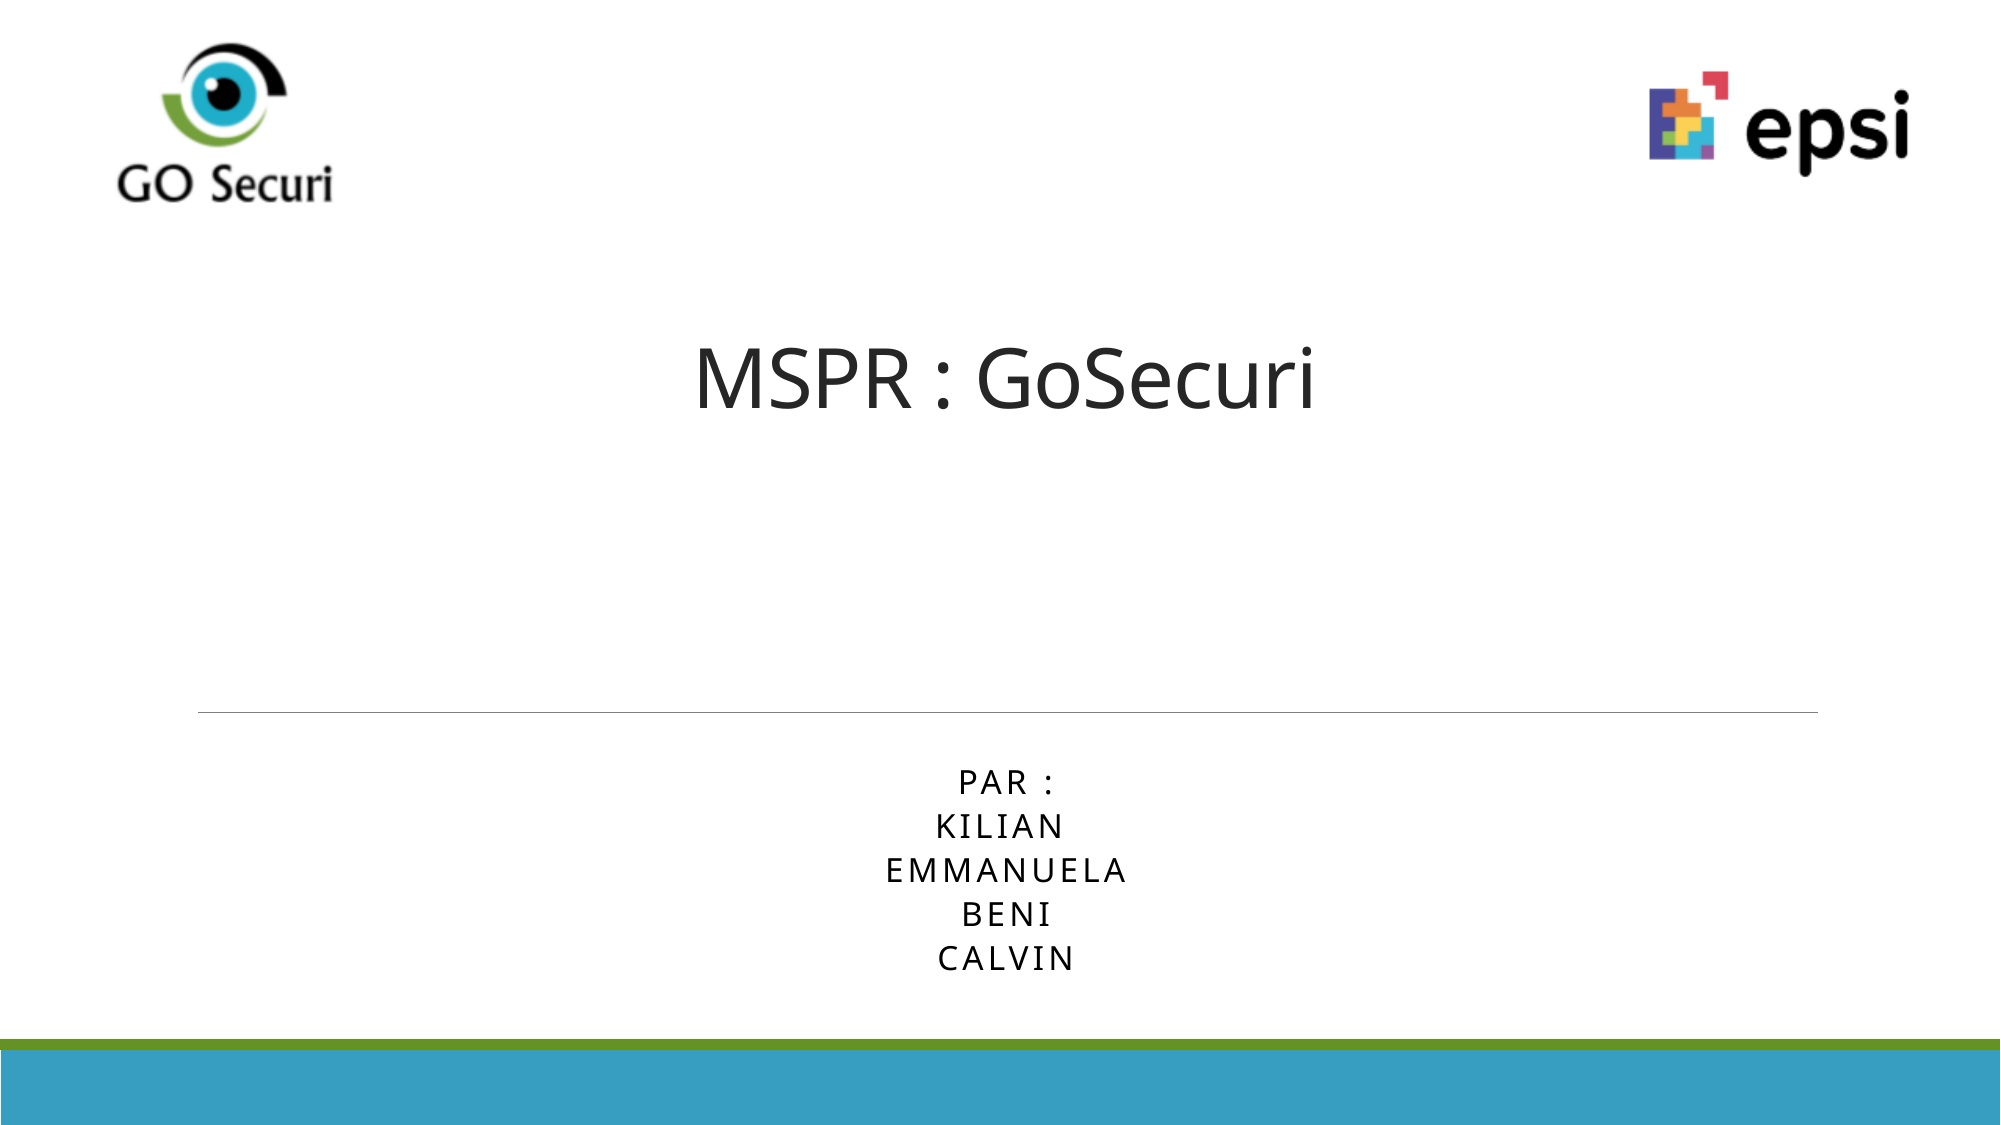

# MSPR : GoSecuri
Par :
Kilian
Emmanuela
Beni
Calvin